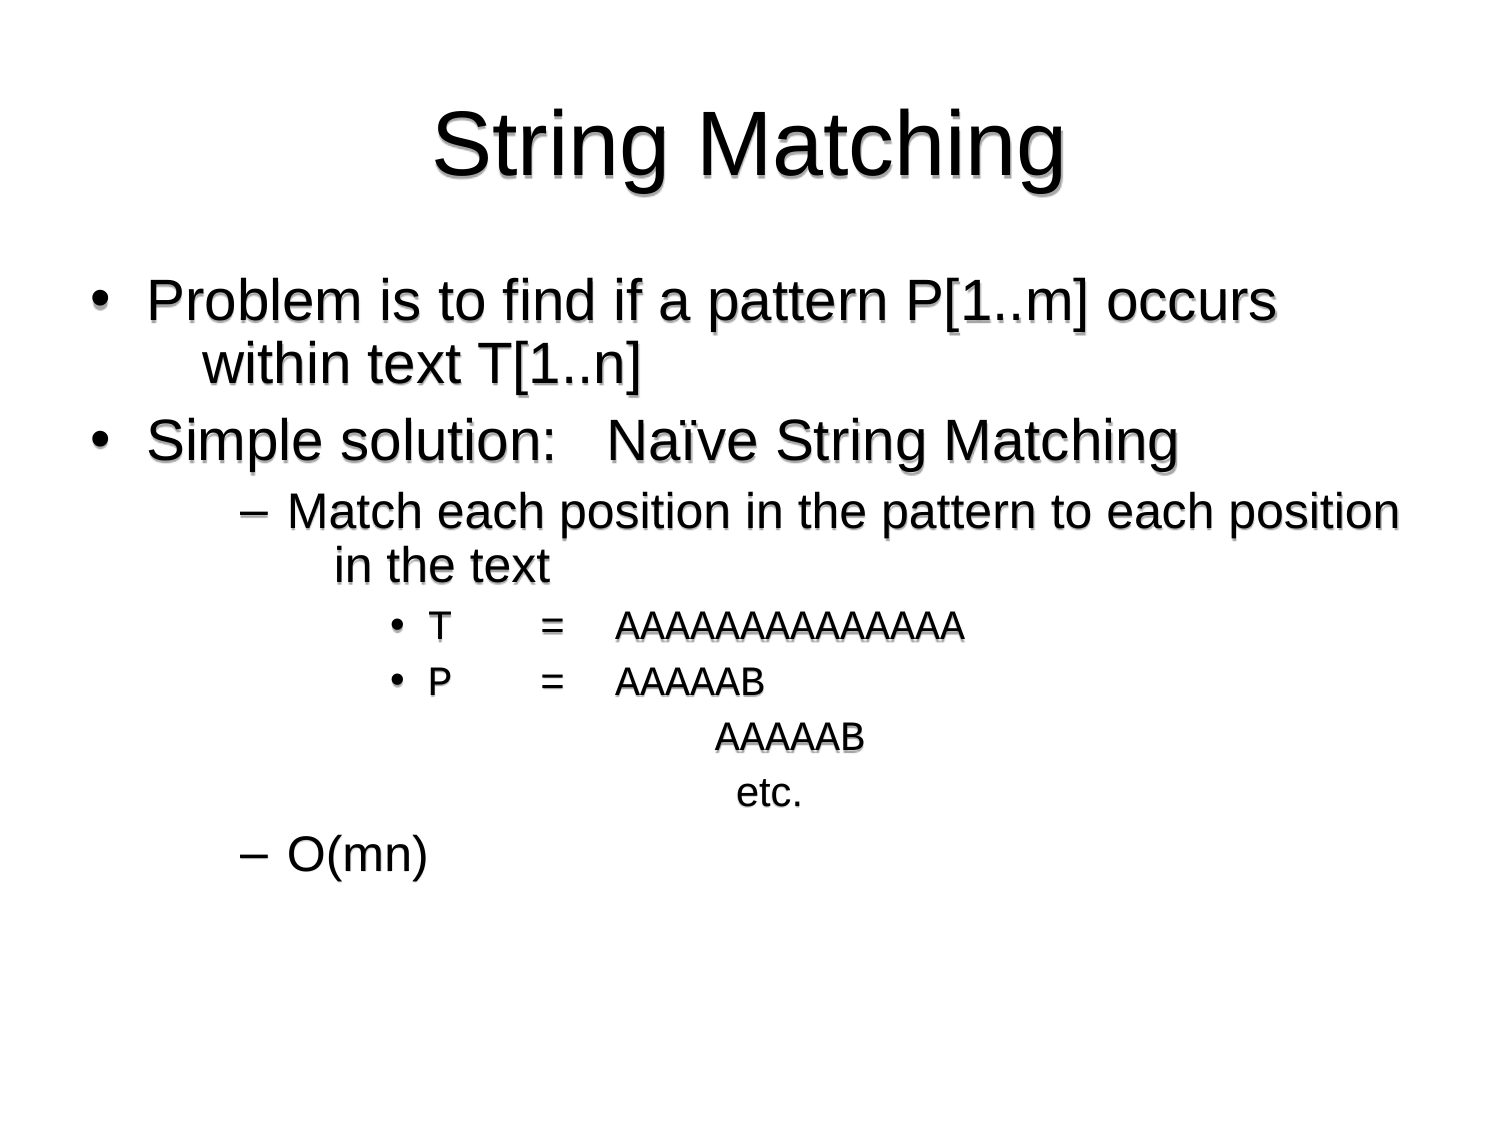

# String Matching
Problem is to find if a pattern P[1..m] occurs within text T[1..n]
Simple solution: Naïve String Matching
Match each position in the pattern to each position in the text
T	=	AAAAAAAAAAAAAA
P	=	AAAAAB
			 AAAAAB
			 etc.
O(mn)